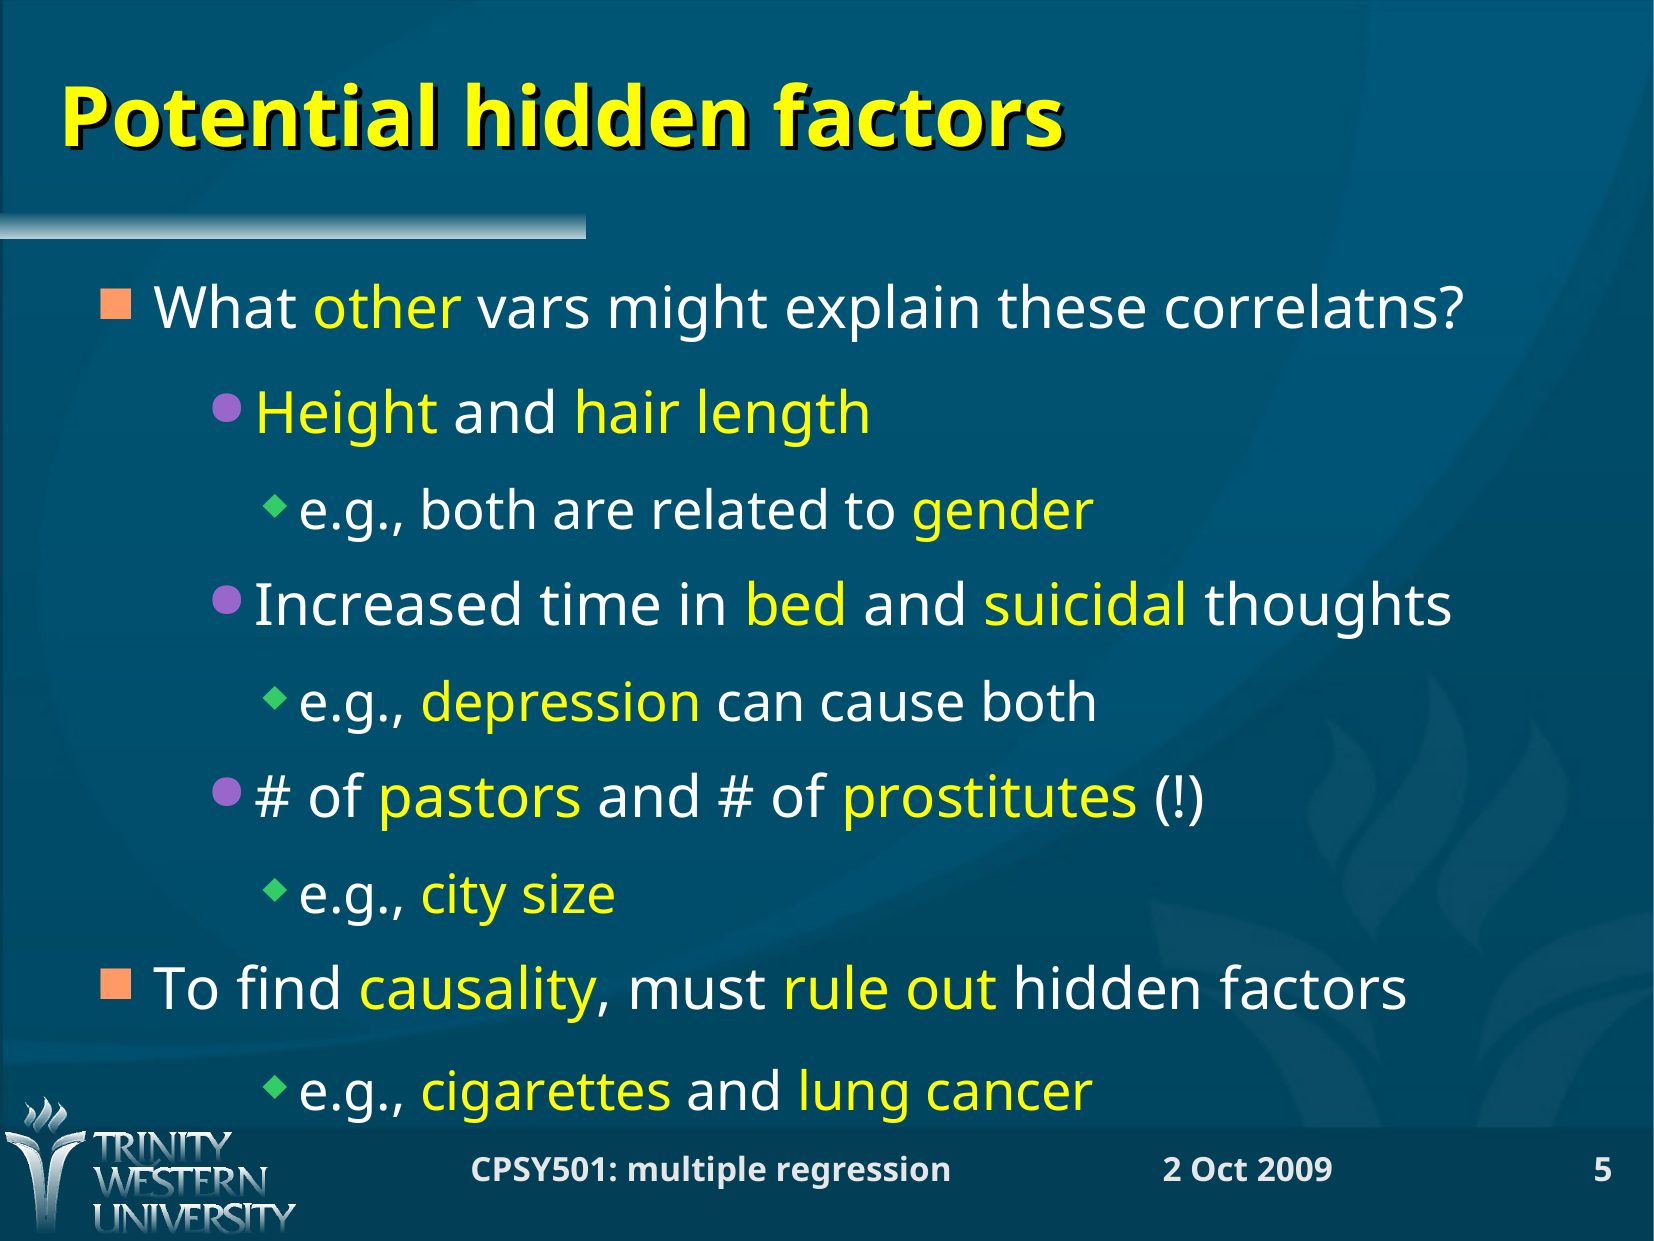

# Potential hidden factors
What other vars might explain these correlatns?
Height and hair length
e.g., both are related to gender
Increased time in bed and suicidal thoughts
e.g., depression can cause both
# of pastors and # of prostitutes (!)
e.g., city size
To find causality, must rule out hidden factors
e.g., cigarettes and lung cancer
CPSY501: multiple regression
2 Oct 2009
5